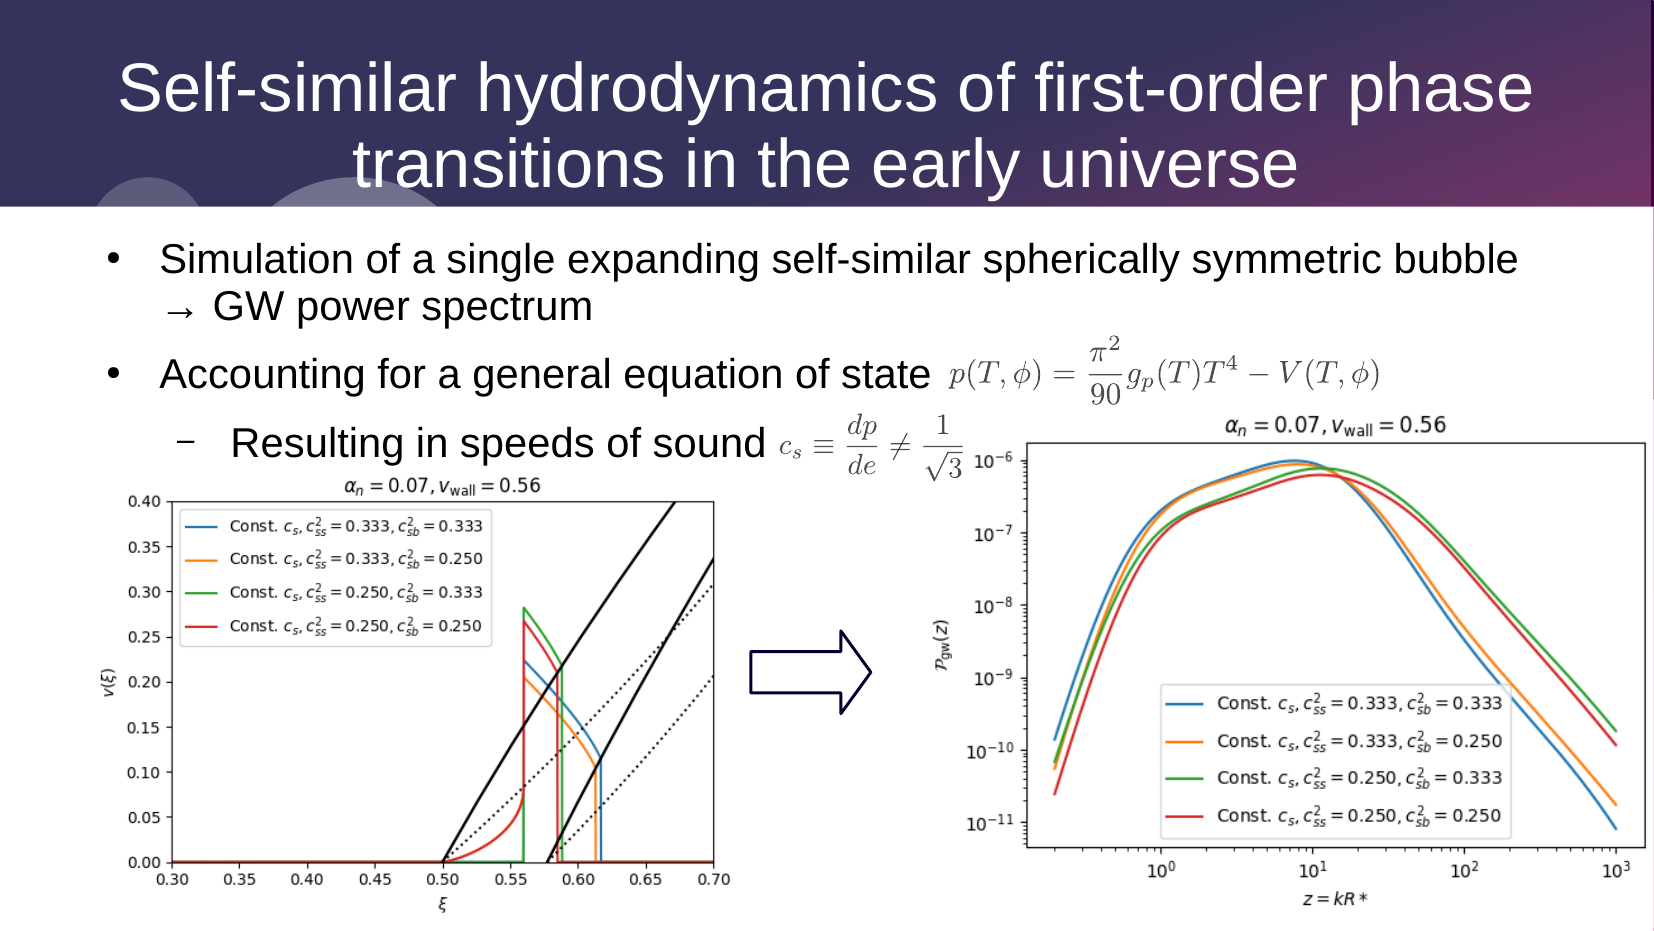

# Self-similar hydrodynamics of first-order phase transitions in the early universe
Simulation of a single expanding self-similar spherically symmetric bubble → GW power spectrum
Accounting for a general equation of state
Resulting in speeds of sound
4